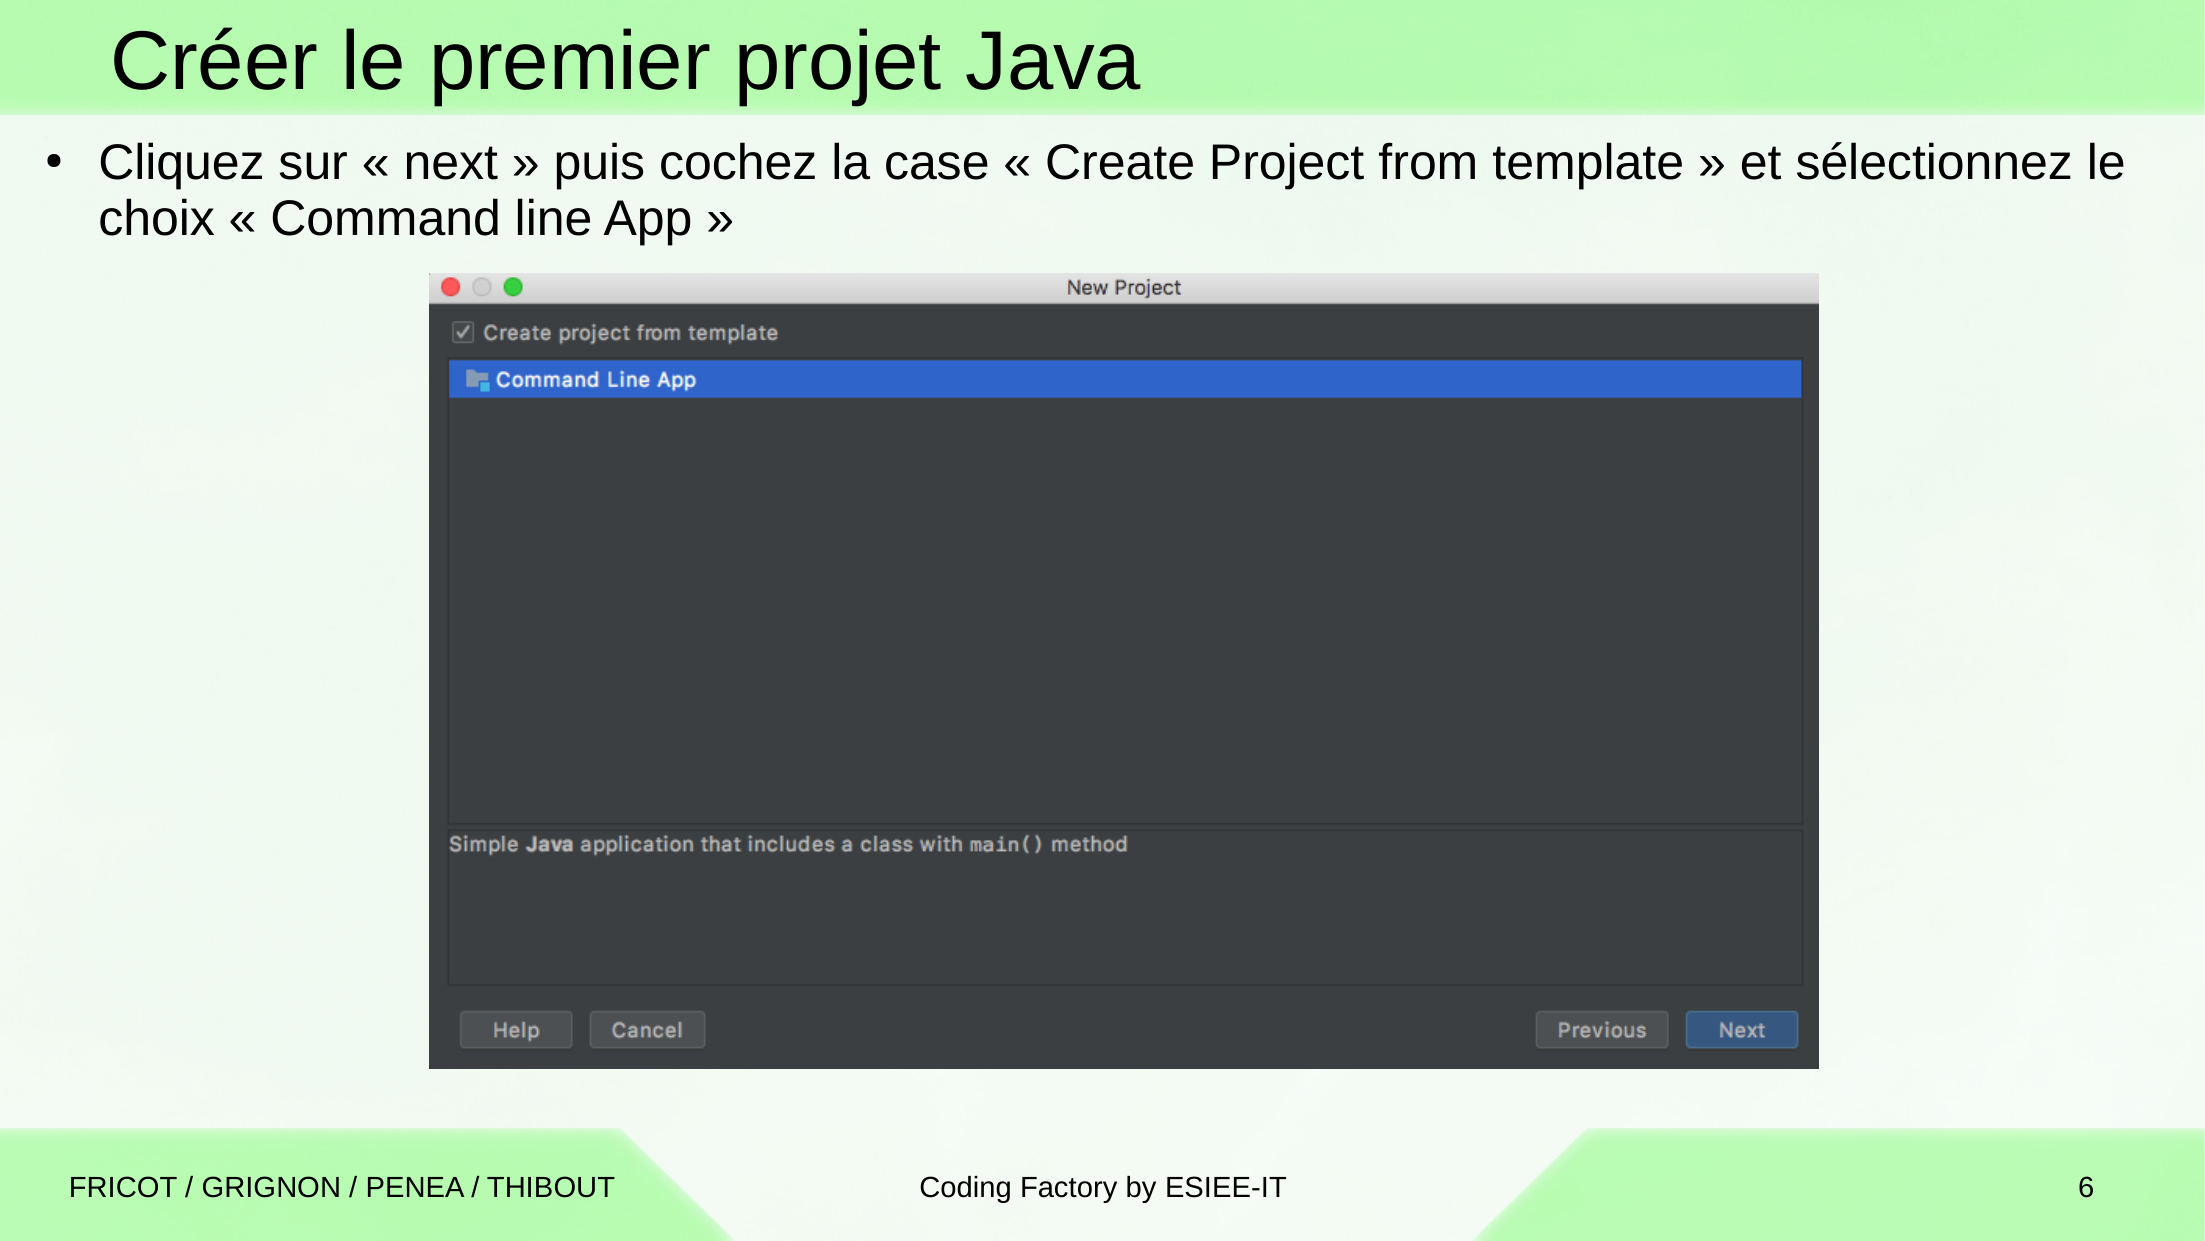

# Créer le premier projet Java
Cliquez sur « next » puis cochez la case « Create Project from template » et sélectionnez le choix « Command line App »
FRICOT / GRIGNON / PENEA / THIBOUT
Coding Factory by ESIEE-IT
6